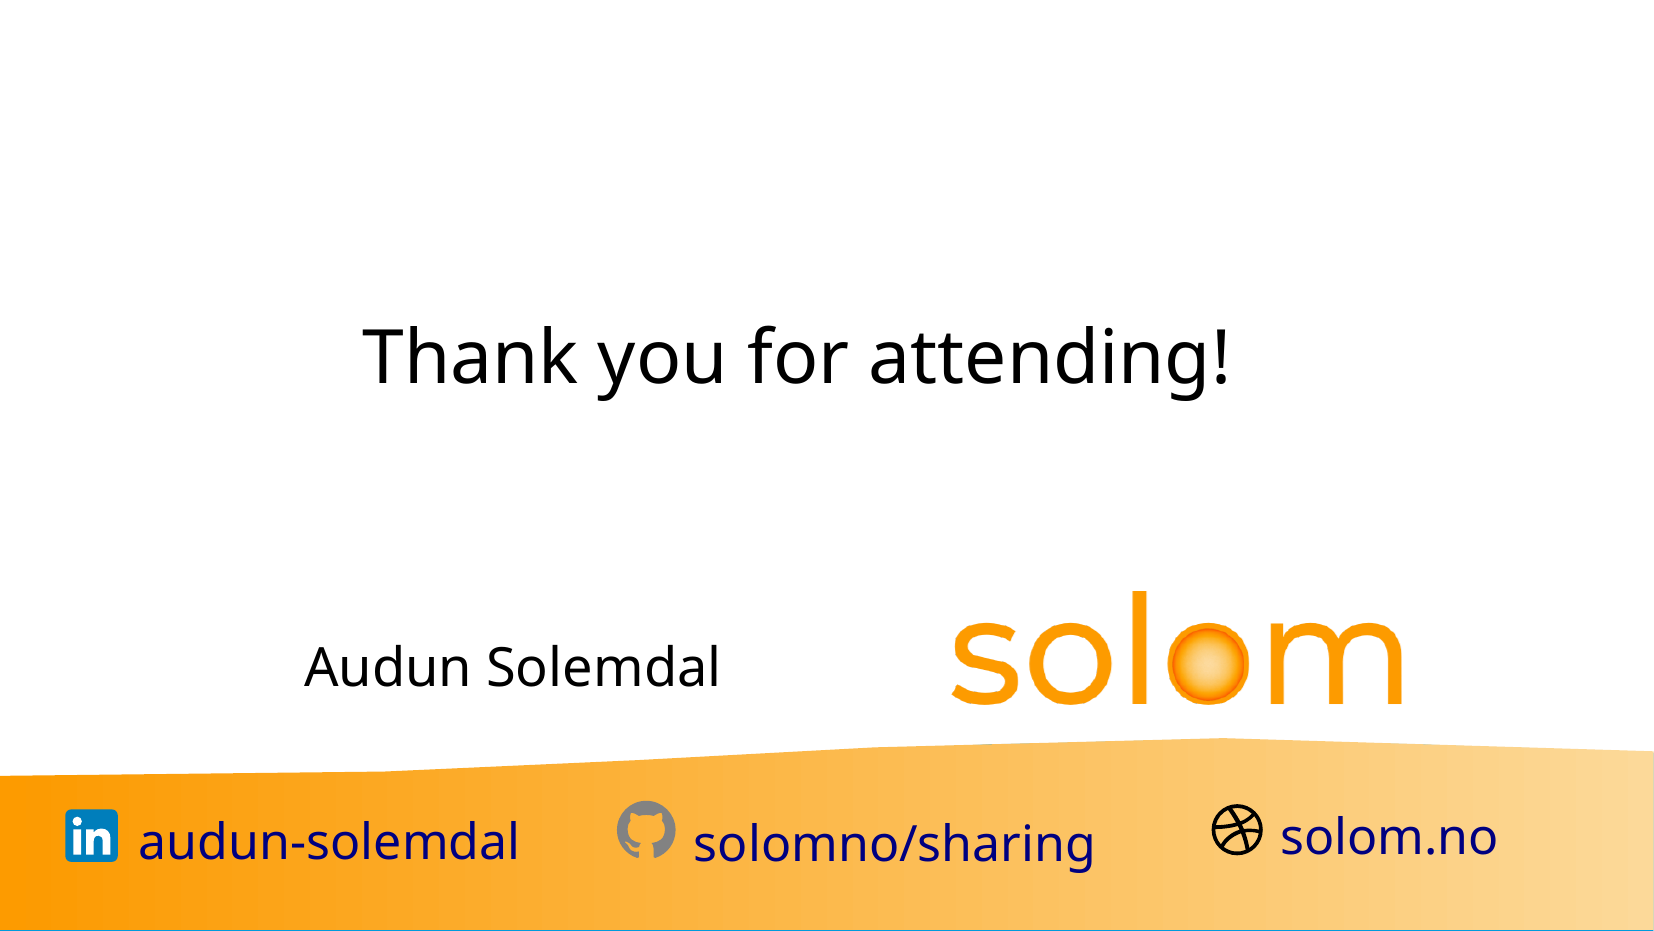

# Thank you for attending!
Audun Solemdal
solomno/sharing
solom.no
audun-solemdal